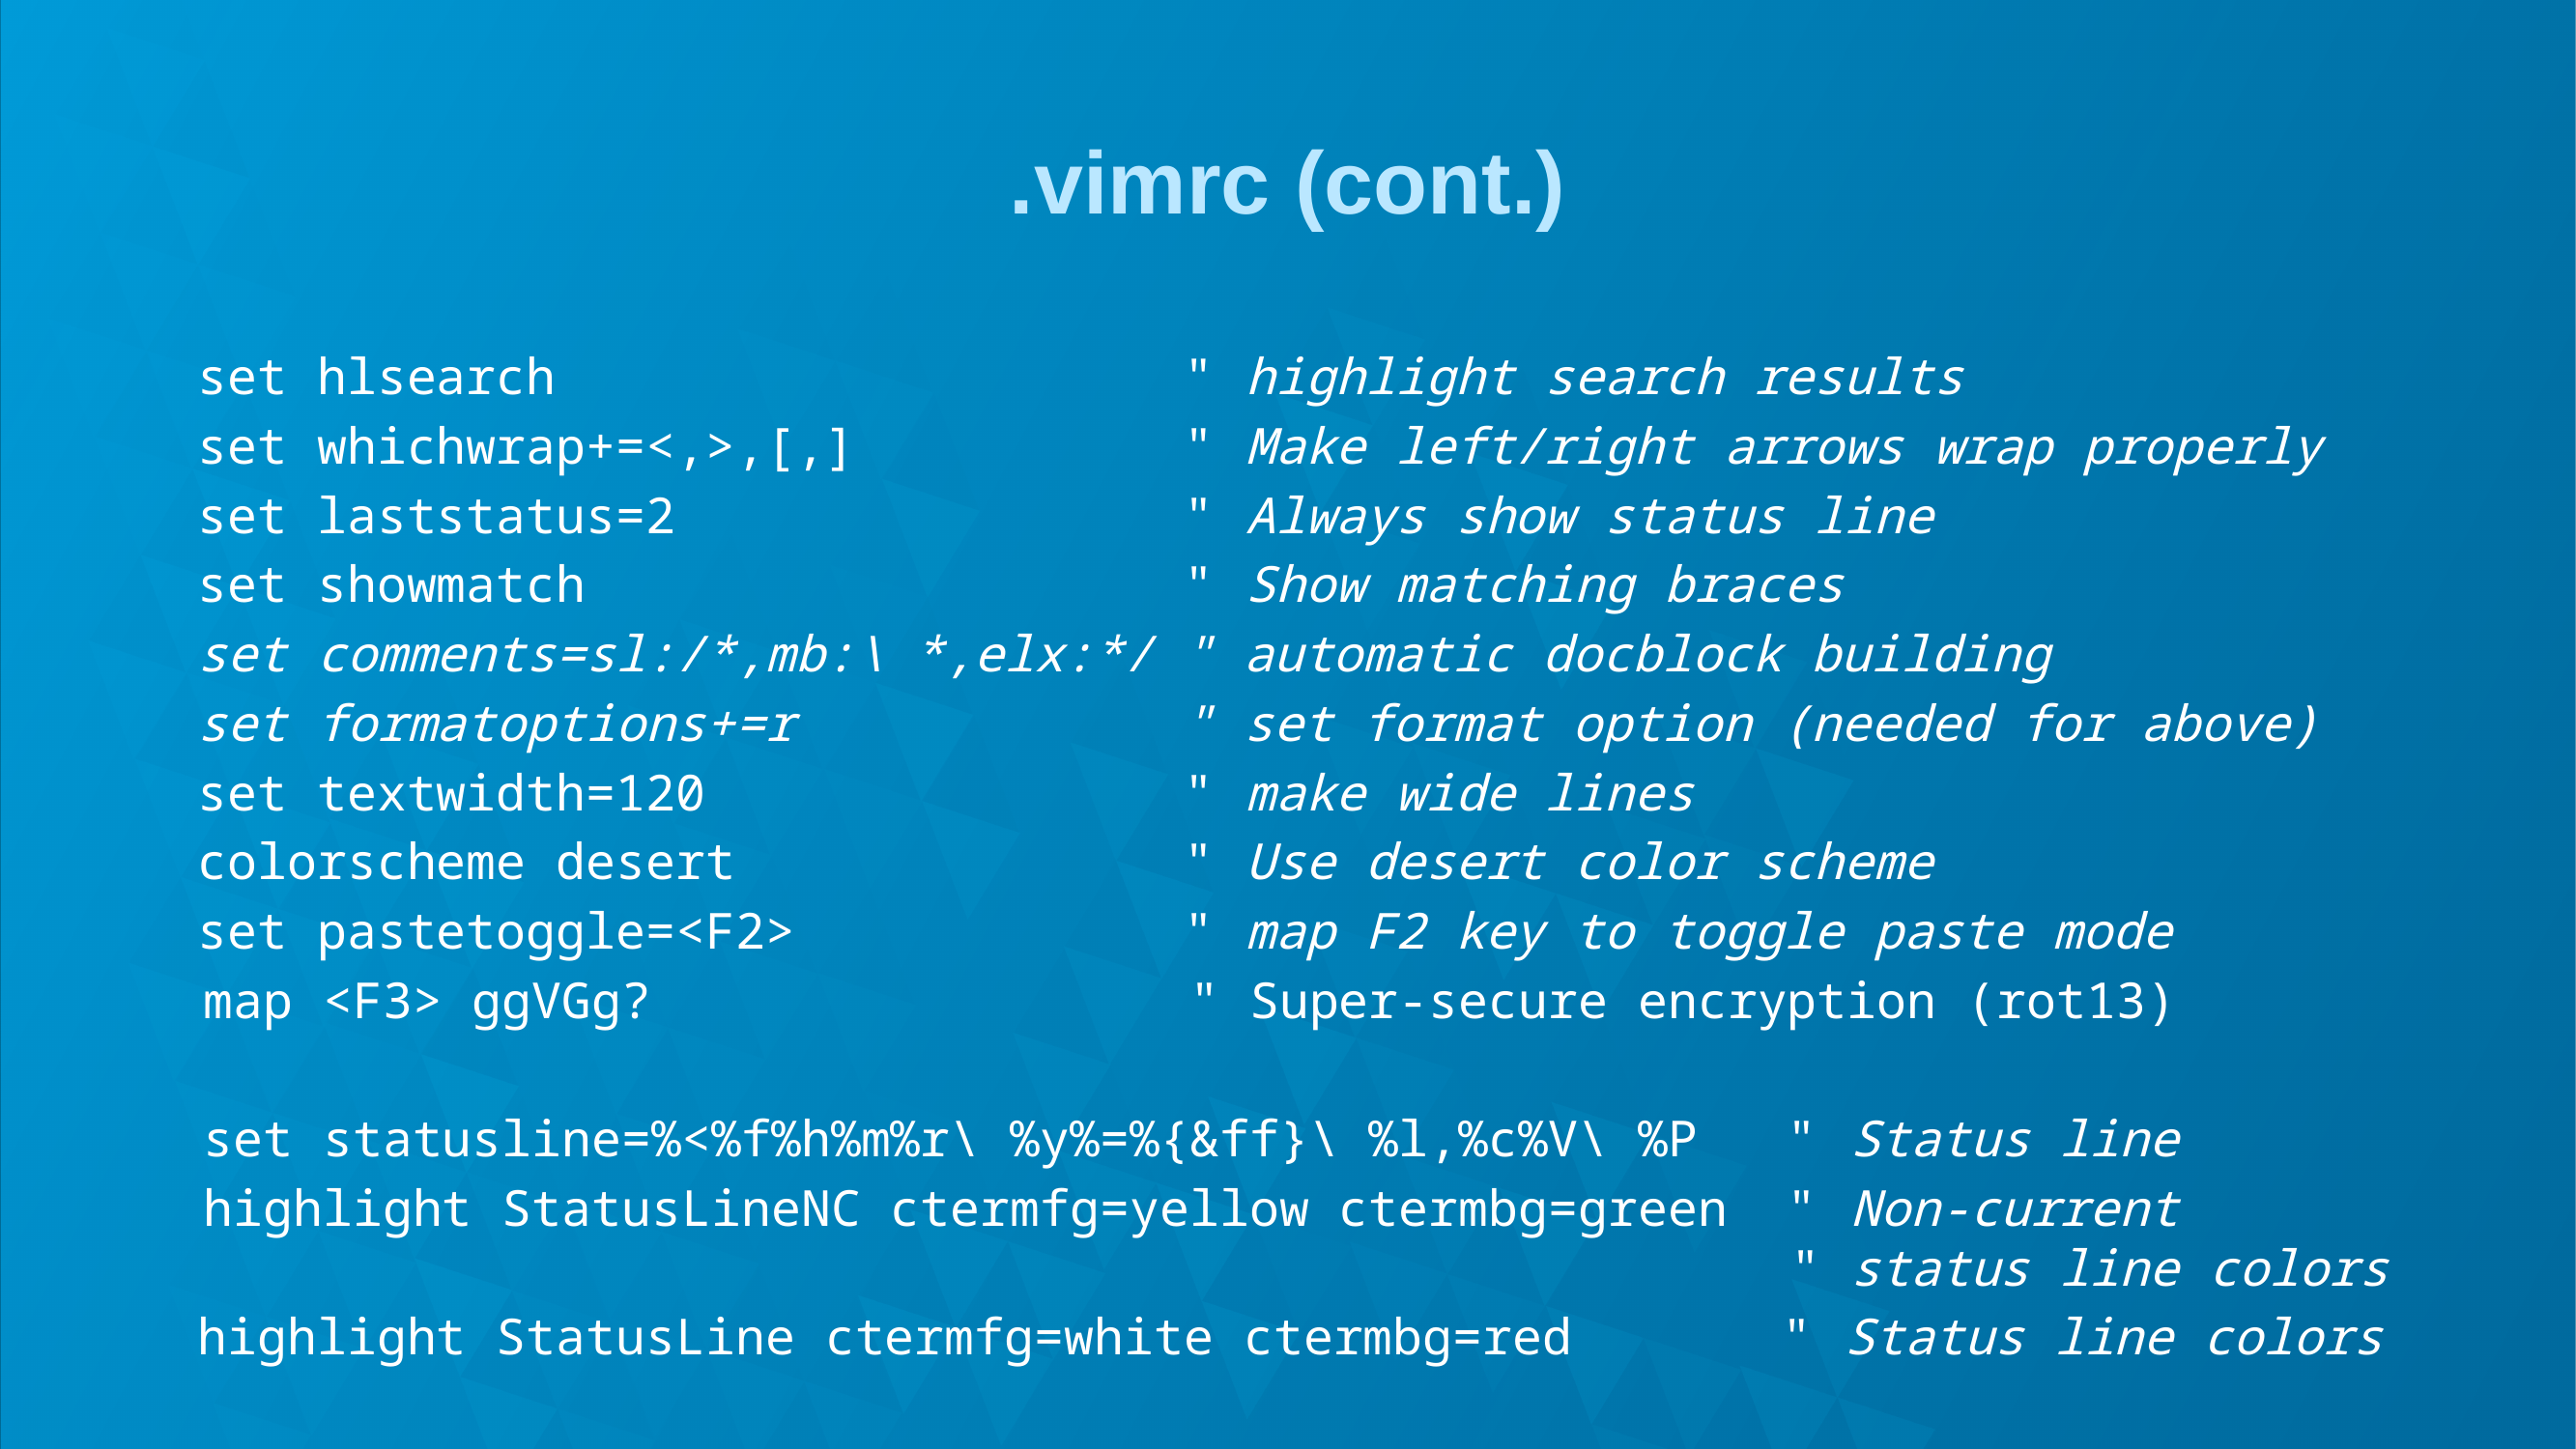

# .vimrc (cont.)
set hlsearch " highlight search results
set whichwrap+=<,>,[,] " Make left/right arrows wrap properly
set laststatus=2 " Always show status line
set showmatch " Show matching braces
set comments=sl:/*,mb:\ *,elx:*/ " automatic docblock building
set formatoptions+=r " set format option (needed for above)
set textwidth=120 " make wide lines
colorscheme desert " Use desert color scheme
set pastetoggle=<F2> " map F2 key to toggle paste mode
 map <F3> ggVGg? " Super-secure encryption (rot13)
 set statusline=%<%f%h%m%r\ %y%=%{&ff}\ %l,%c%V\ %P " Status line
 highlight StatusLineNC ctermfg=yellow ctermbg=green " Non-current " status line colors
highlight StatusLine ctermfg=white ctermbg=red " Status line colors